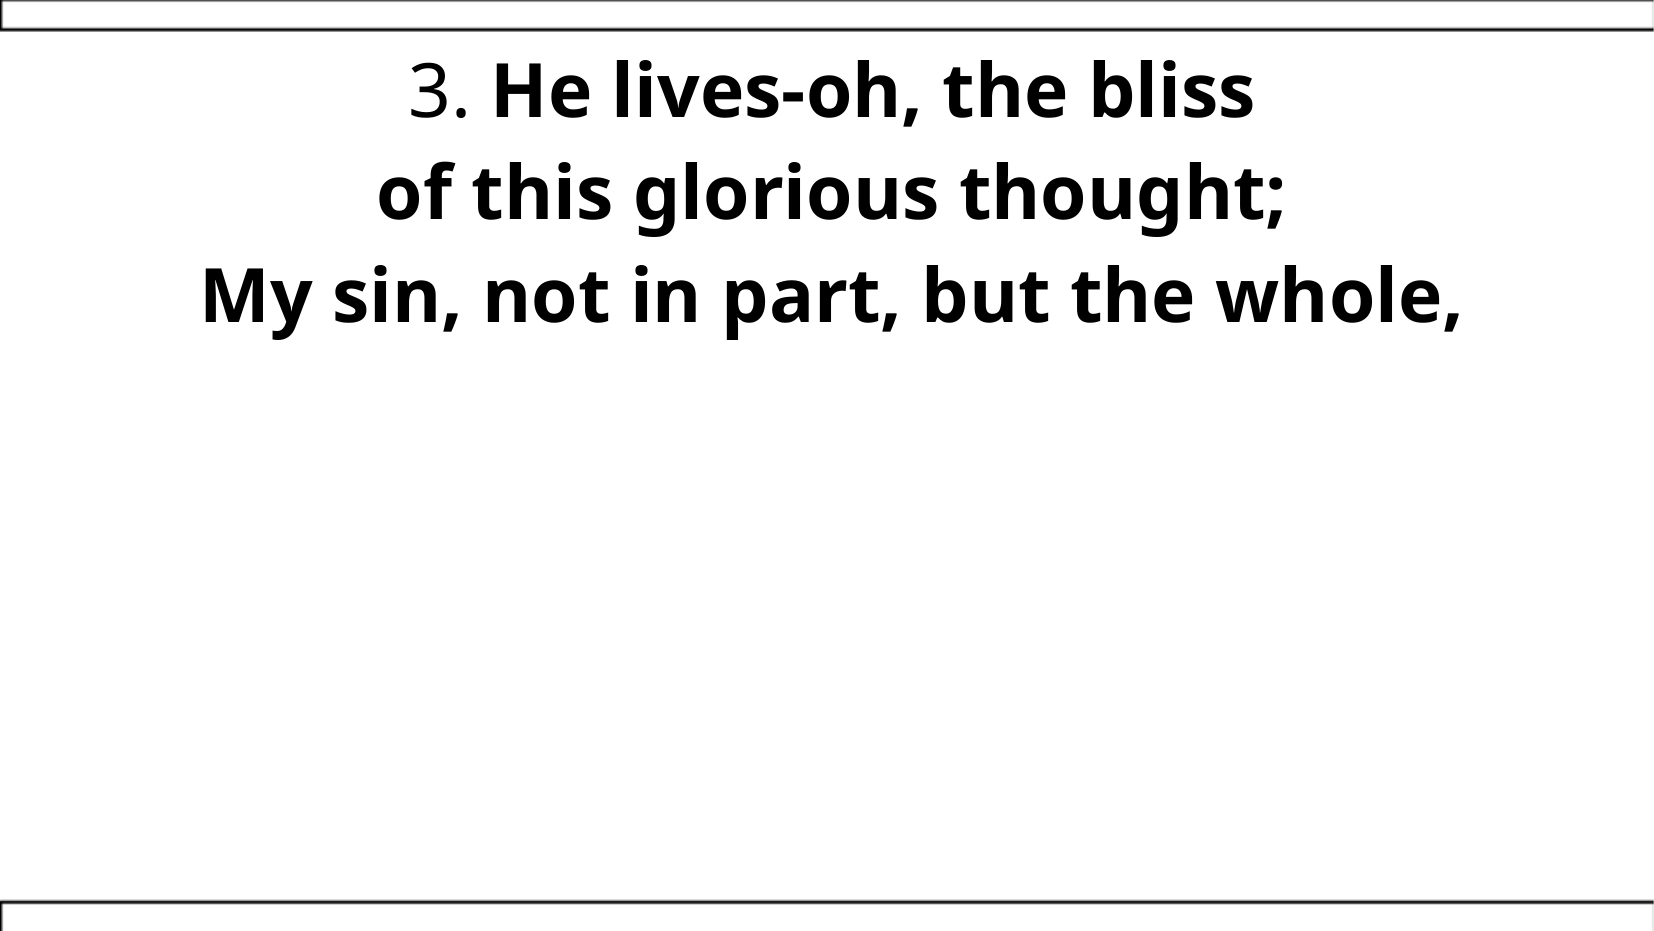

3. He lives-oh, the bliss
of this glorious thought;
My sin, not in part, but the whole,